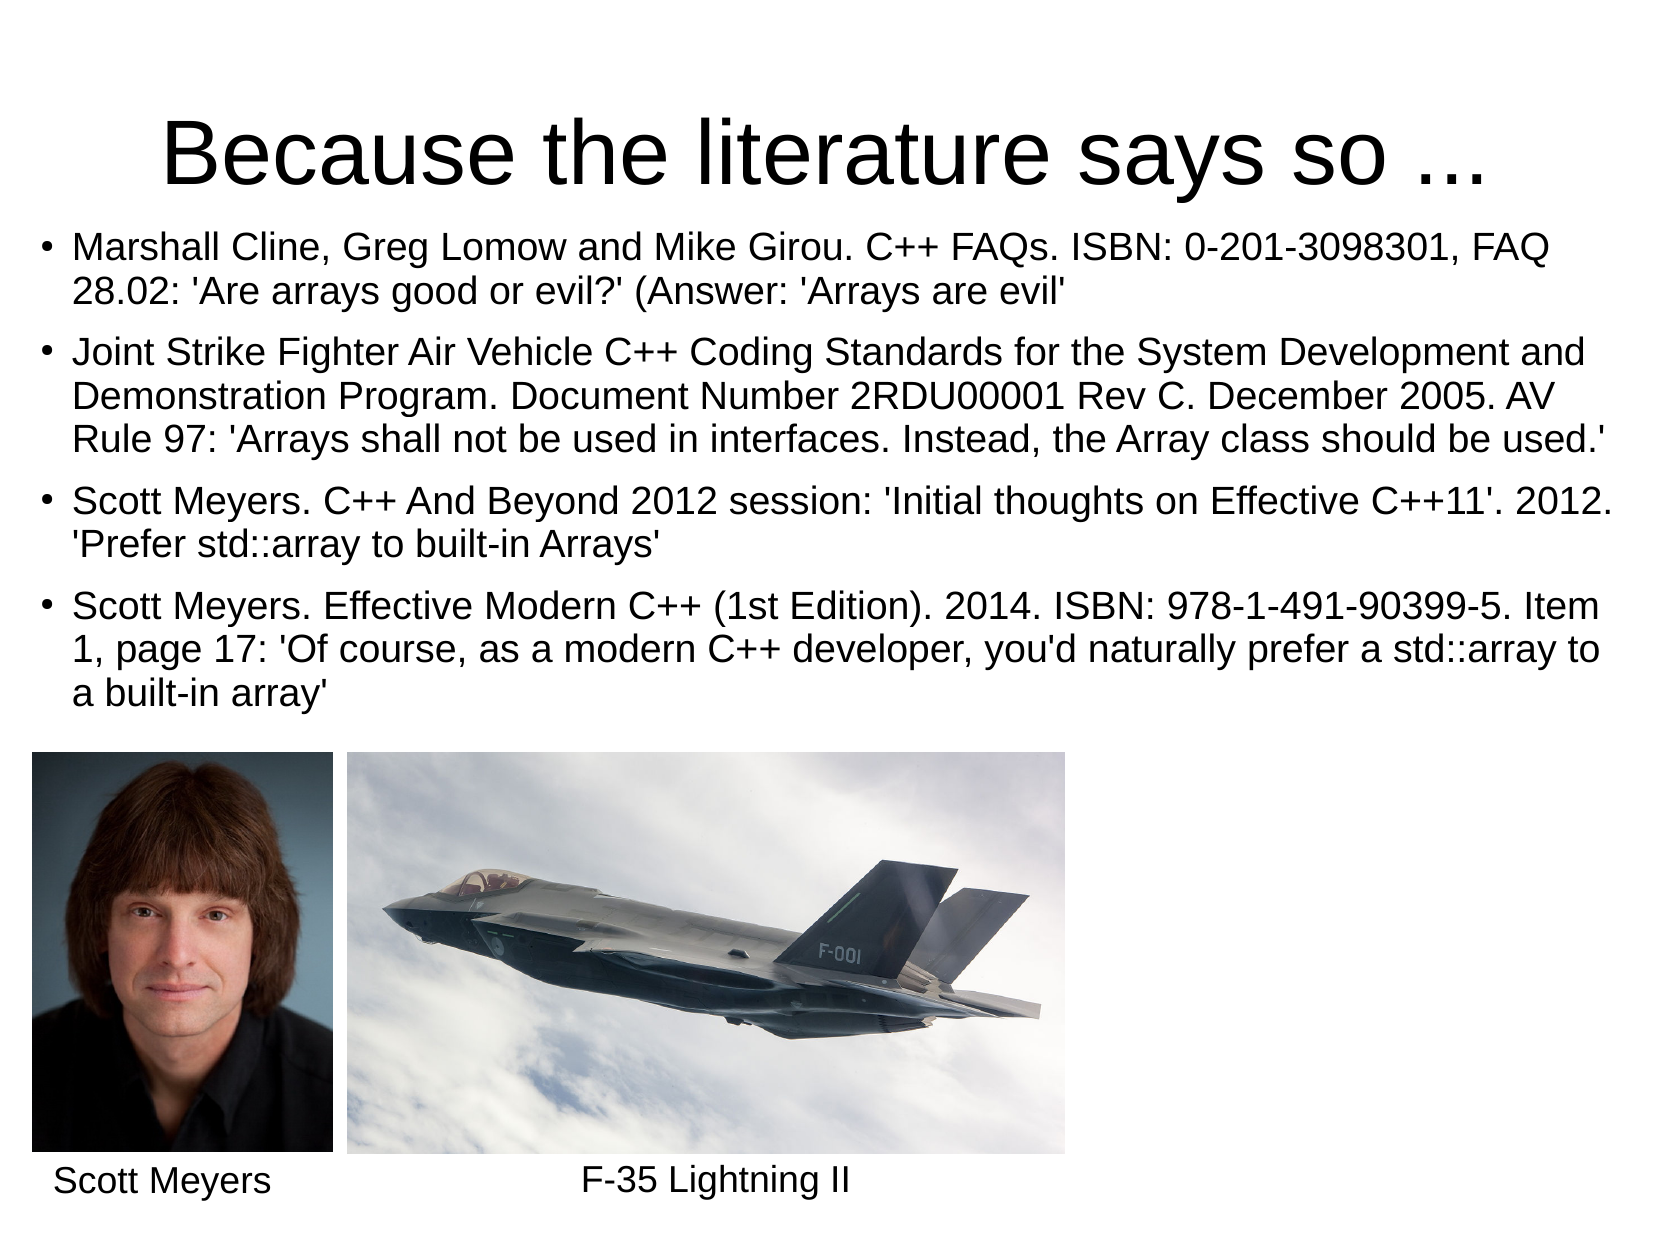

# Because the literature says so ...
Marshall Cline, Greg Lomow and Mike Girou. C++ FAQs. ISBN: 0-201-3098301, FAQ 28.02: 'Are arrays good or evil?' (Answer: 'Arrays are evil'
Joint Strike Fighter Air Vehicle C++ Coding Standards for the System Development and Demonstration Program. Document Number 2RDU00001 Rev C. December 2005. AV Rule 97: 'Arrays shall not be used in interfaces. Instead, the Array class should be used.'
Scott Meyers. C++ And Beyond 2012 session: 'Initial thoughts on Effective C++11'. 2012. 'Prefer std::array to built-in Arrays'
Scott Meyers. Effective Modern C++ (1st Edition). 2014. ISBN: 978-1-491-90399-5. Item 1, page 17: 'Of course, as a modern C++ developer, you'd naturally prefer a std::array to a built-in array'
F-35 Lightning II
Scott Meyers